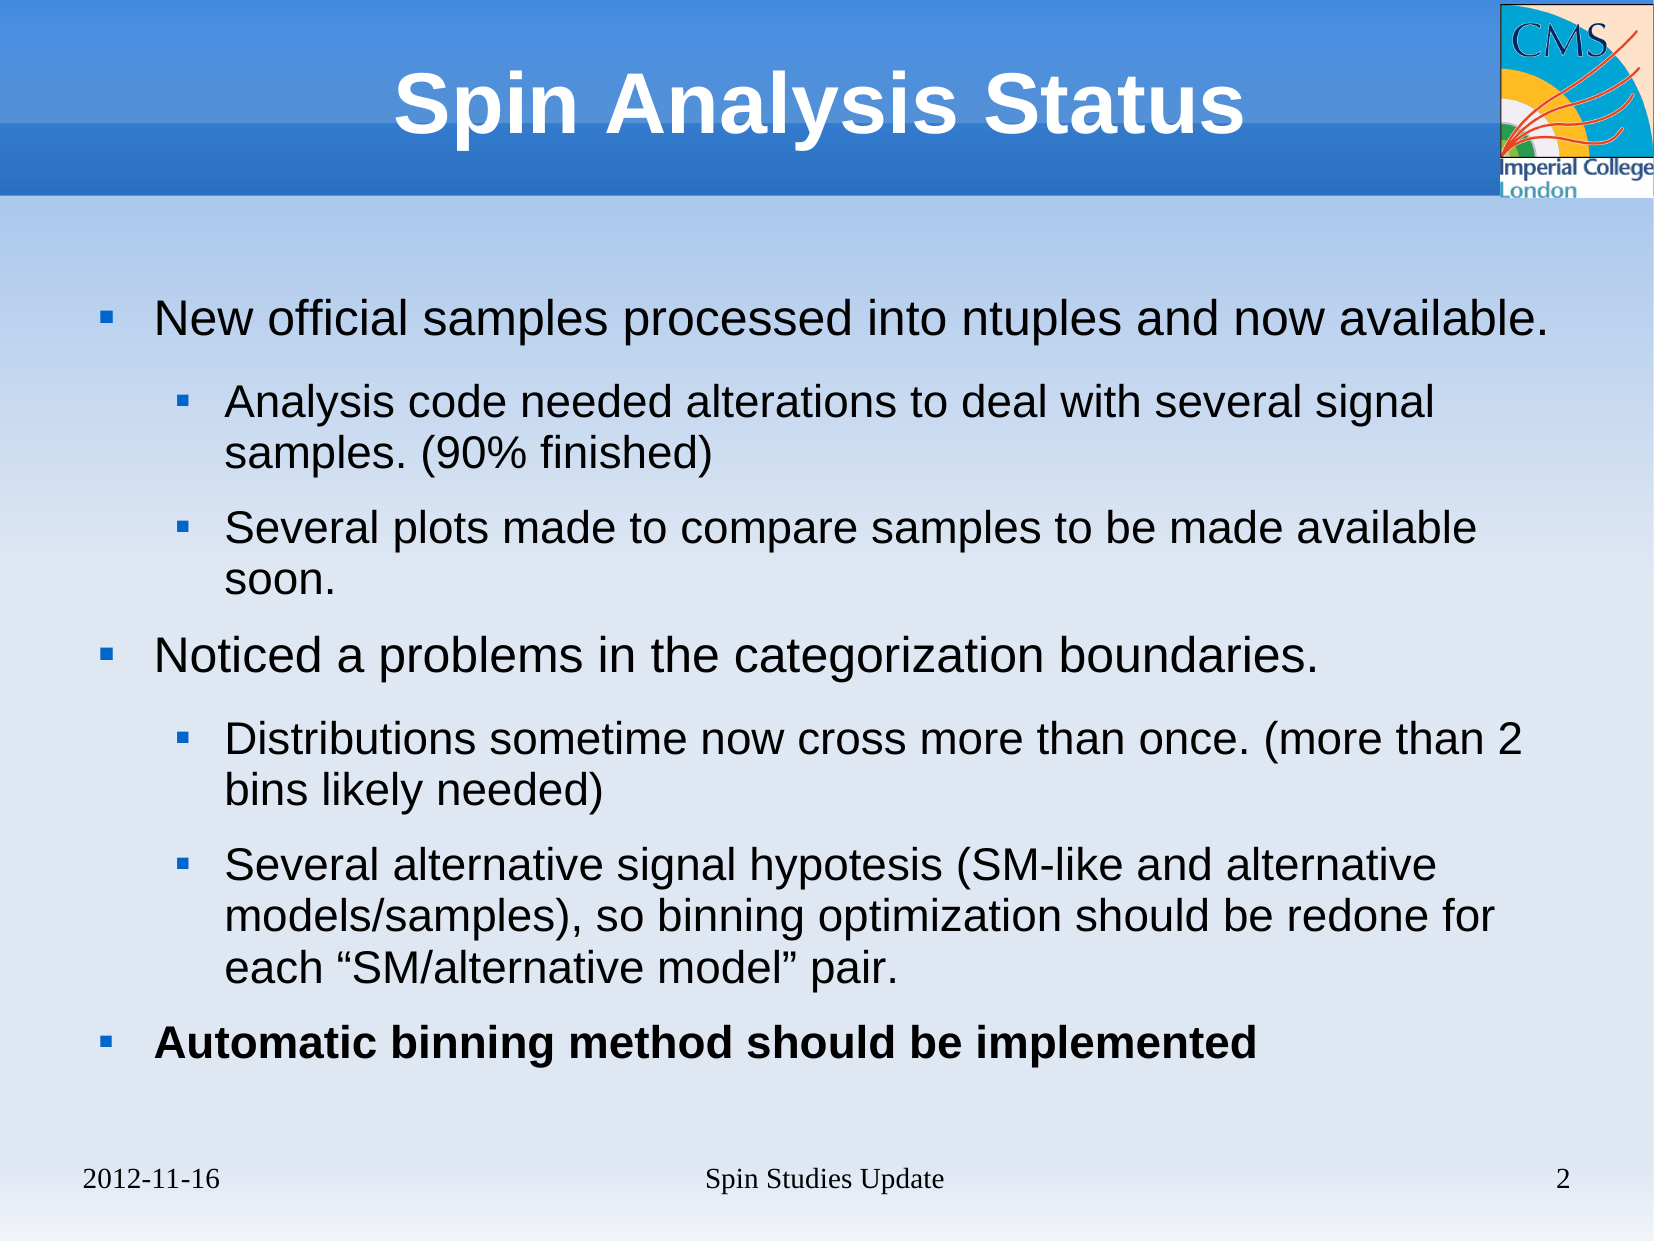

# Spin Analysis Status
New official samples processed into ntuples and now available.
Analysis code needed alterations to deal with several signal samples. (90% finished)
Several plots made to compare samples to be made available soon.
Noticed a problems in the categorization boundaries.
Distributions sometime now cross more than once. (more than 2 bins likely needed)
Several alternative signal hypotesis (SM-like and alternative models/samples), so binning optimization should be redone for each “SM/alternative model” pair.
Automatic binning method should be implemented
2012-11-16
Spin Studies Update
2